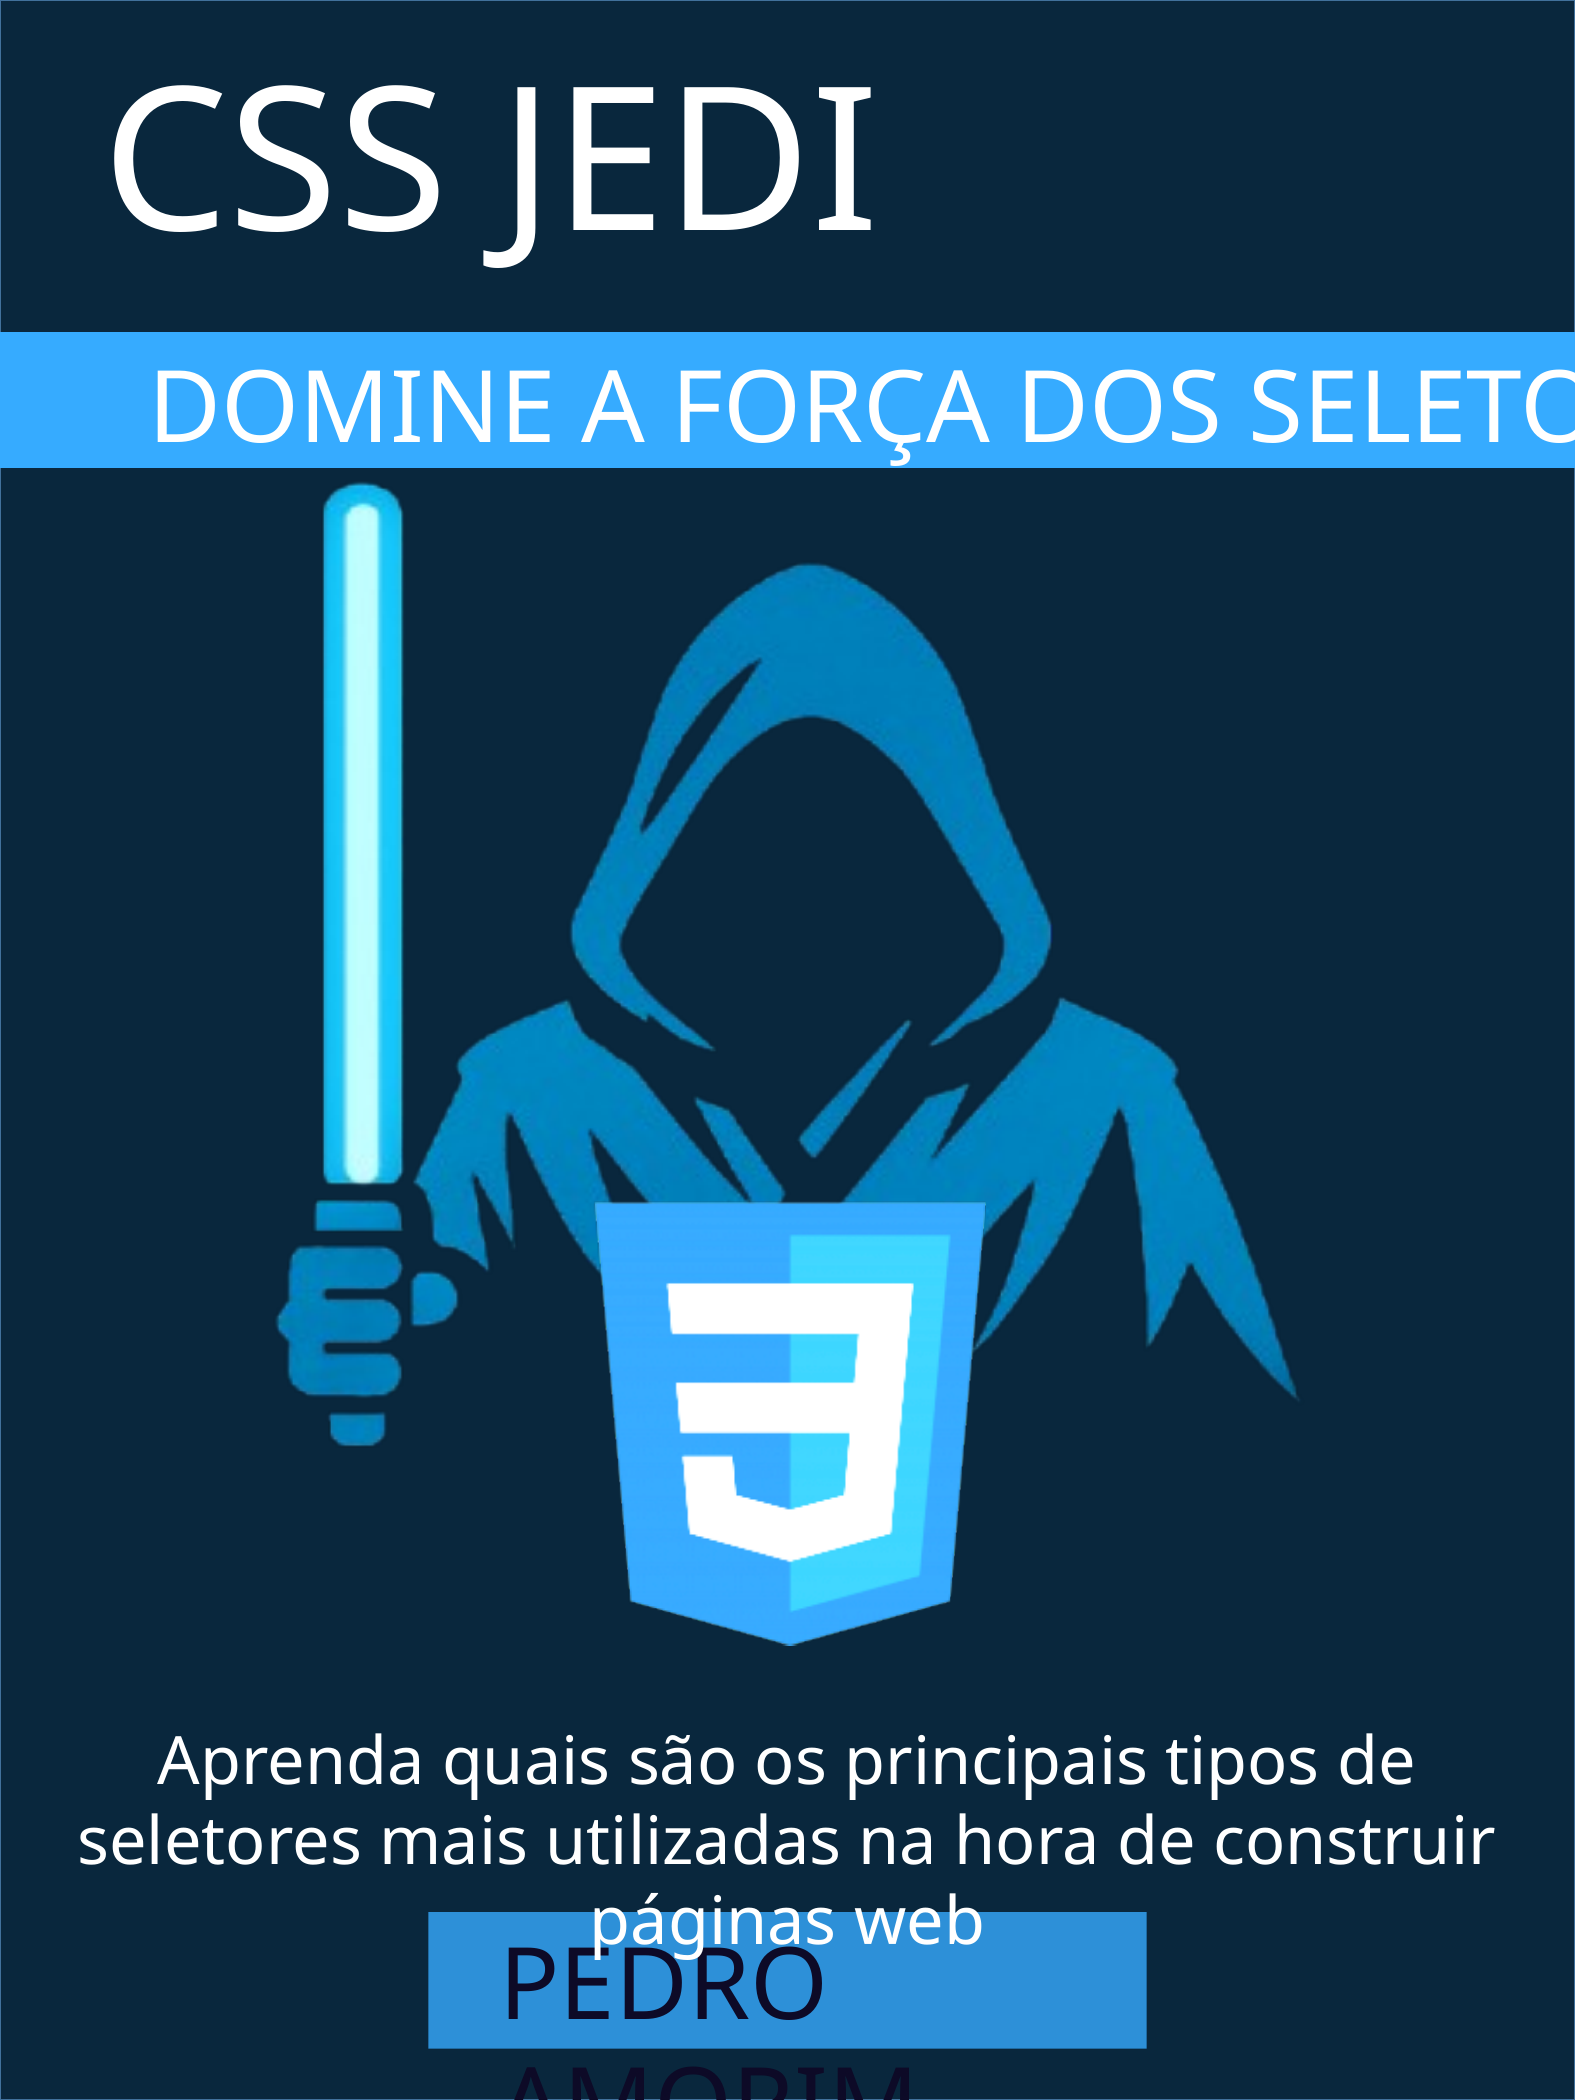

CSS JEDI
DOMINE A FORÇA DOS SELETORES
Aprenda quais são os principais tipos de seletores mais utilizadas na hora de construir páginas web
PEDRO AMORIM